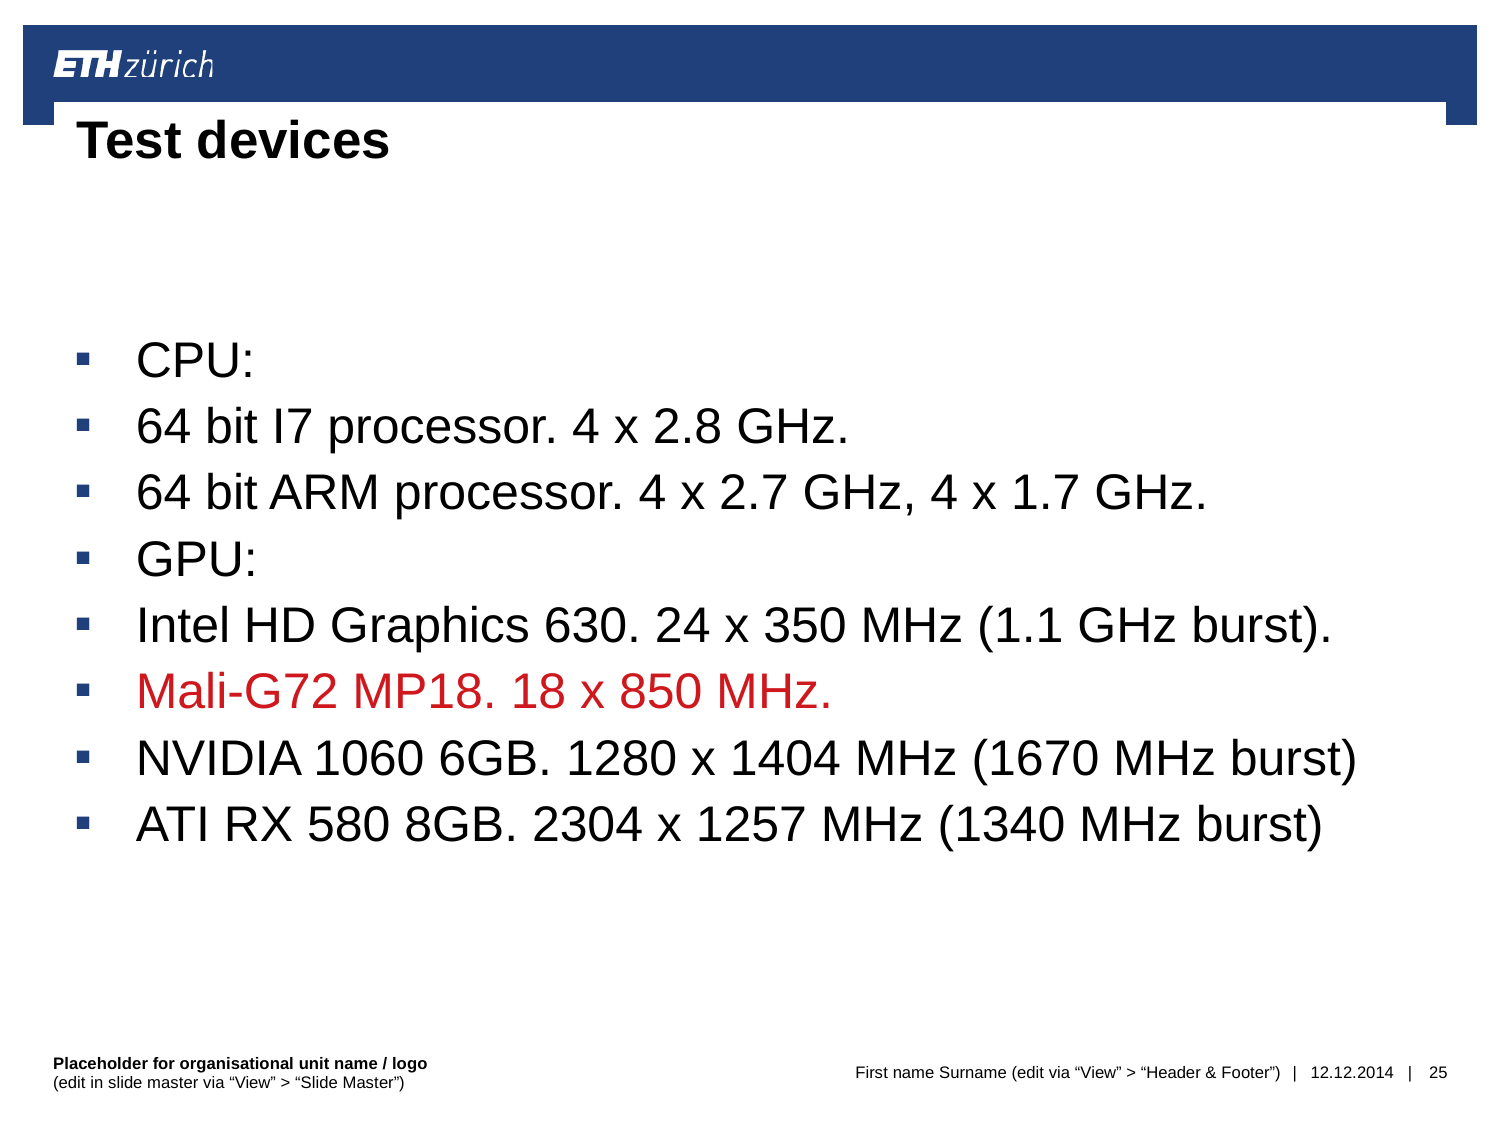

# Test devices
CPU:
64 bit I7 processor. 4 x 2.8 GHz.
64 bit ARM processor. 4 x 2.7 GHz, 4 x 1.7 GHz.
GPU:
Intel HD Graphics 630. 24 x 350 MHz (1.1 GHz burst).
Mali-G72 MP18. 18 x 850 MHz.
NVIDIA 1060 6GB. 1280 x 1404 MHz (1670 MHz burst)
ATI RX 580 8GB. 2304 x 1257 MHz (1340 MHz burst)
First name Surname (edit via “View” > “Header & Footer”)
12.12.2014
25